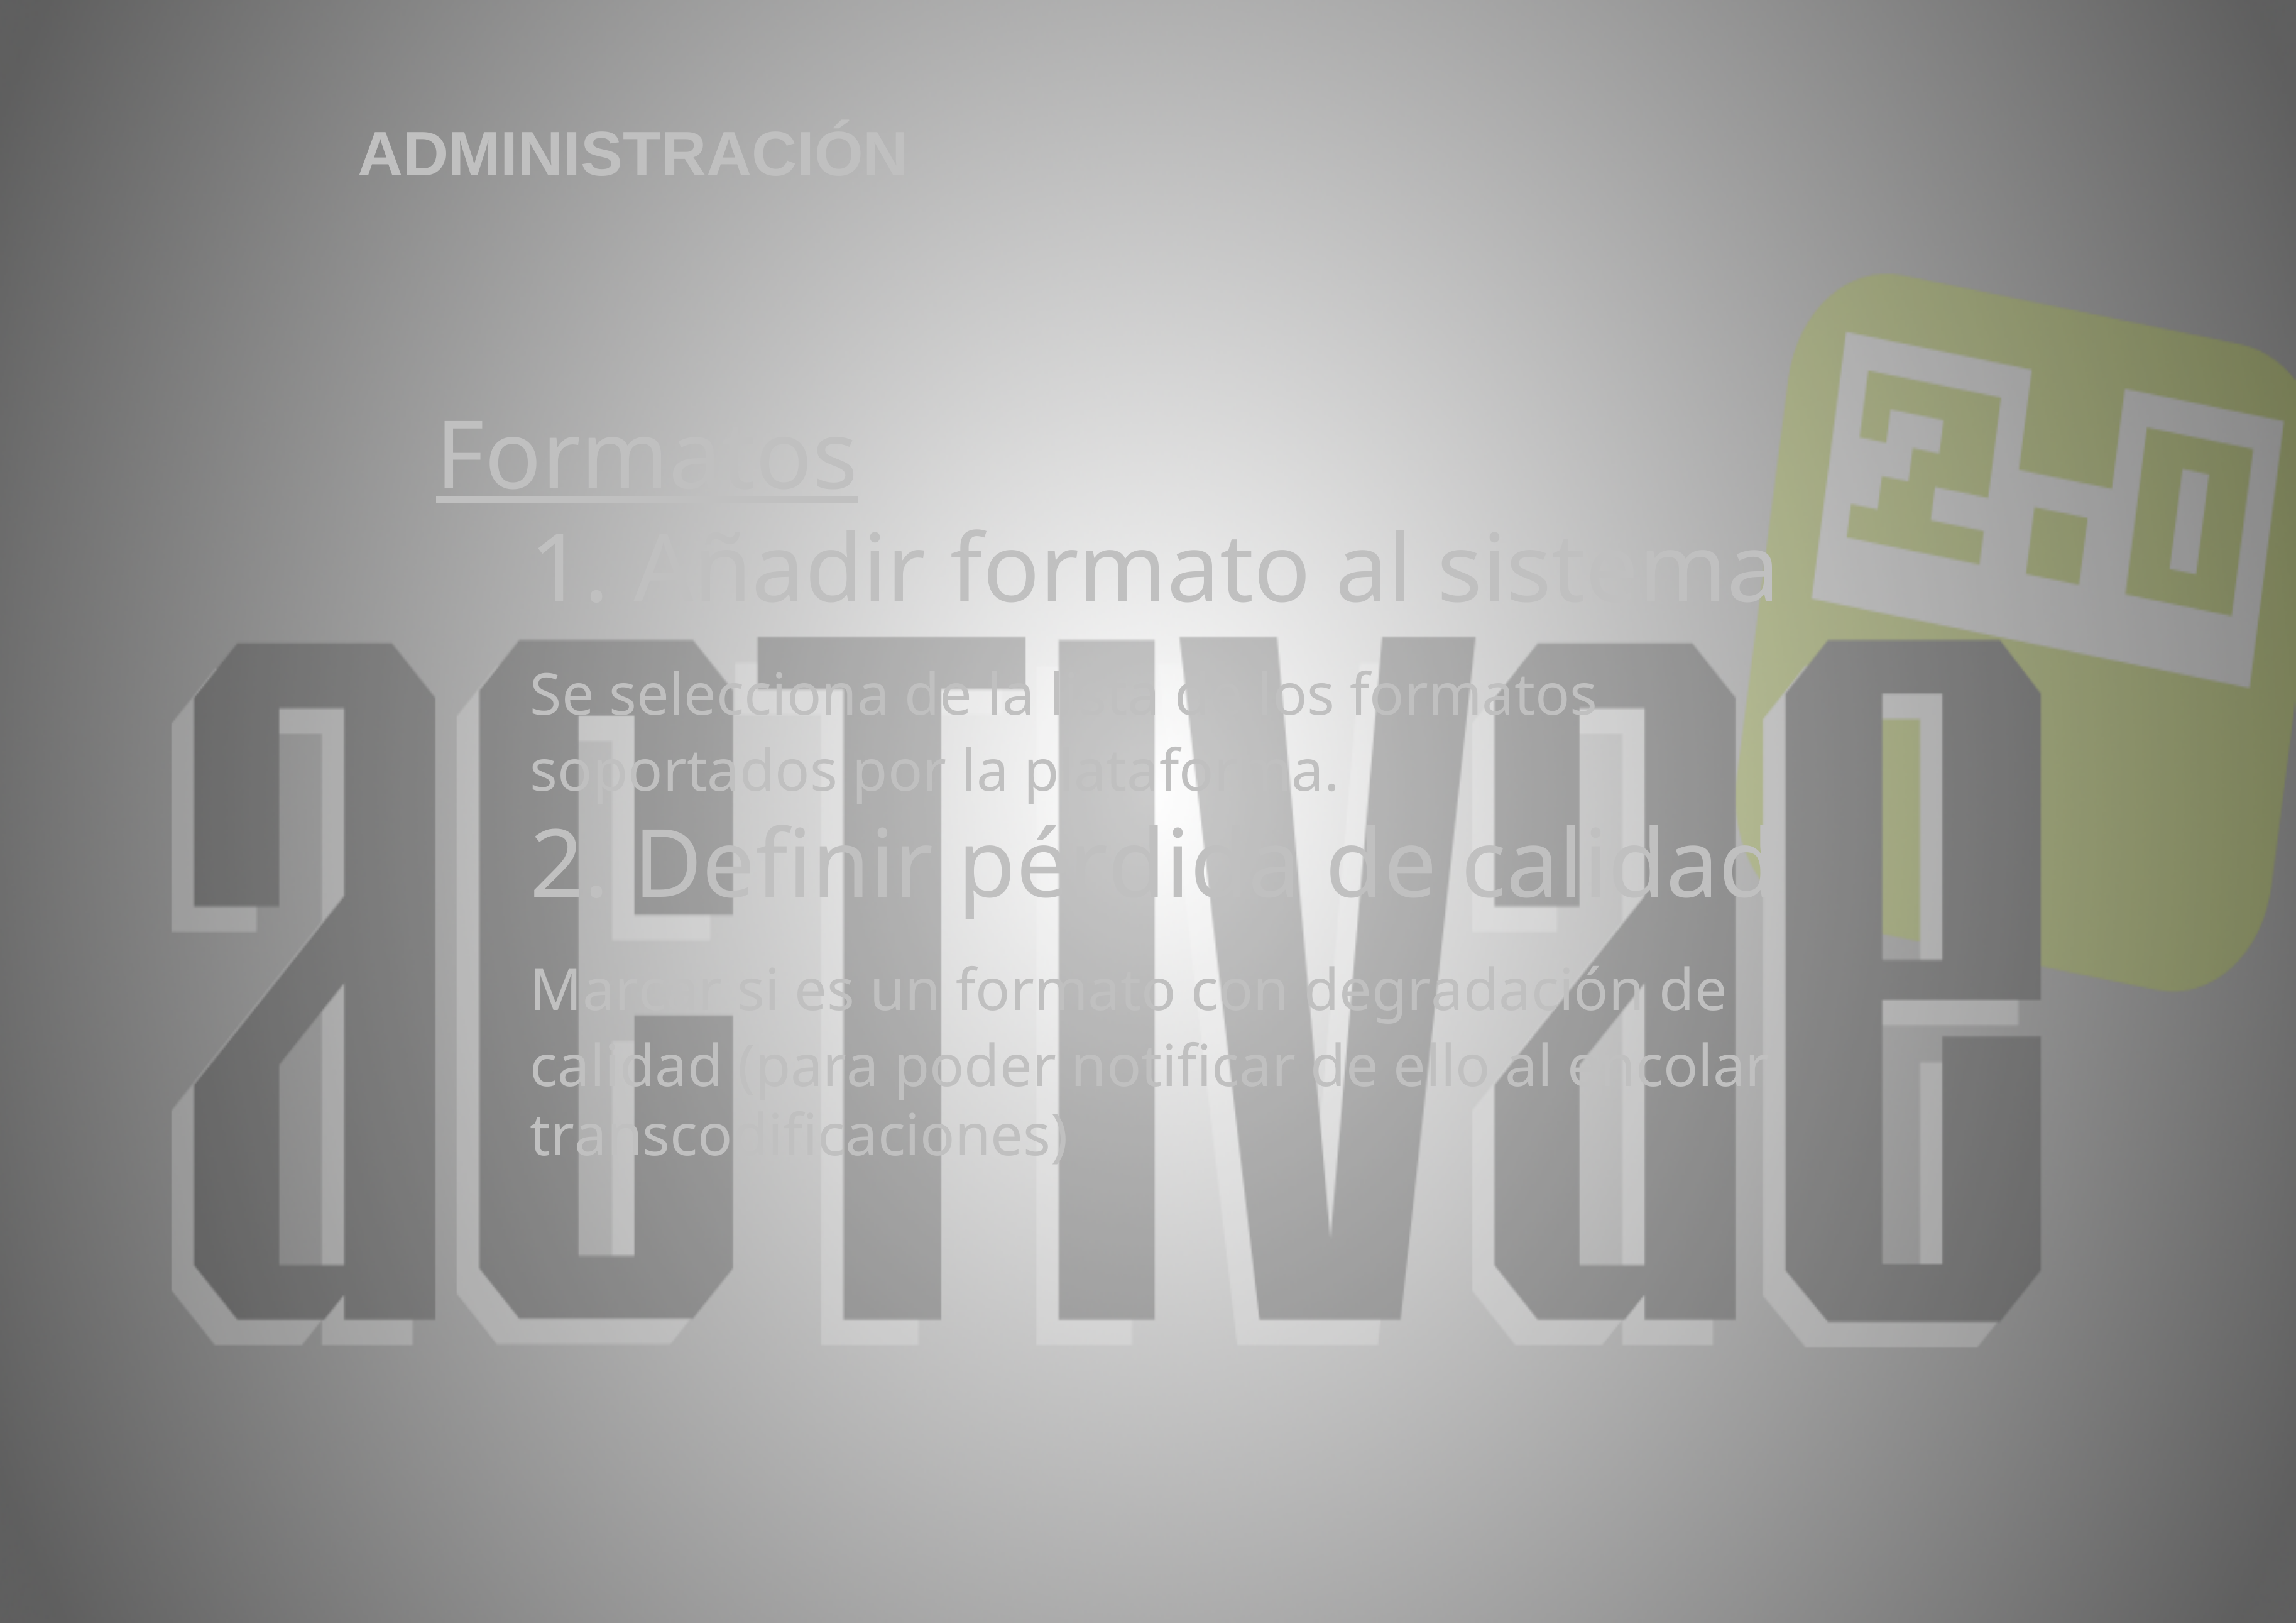

ADMINISTRACIÓN
Formatos
	1. Añadir formato al sistema
	Se selecciona de la lista de los formatos
	soportados por la plataforma.
	2. Definir pérdida de calidad
	Marcar si es un formato con degradación de
	calidad (para poder notificar de ello al encolar
	transcodificaciones)